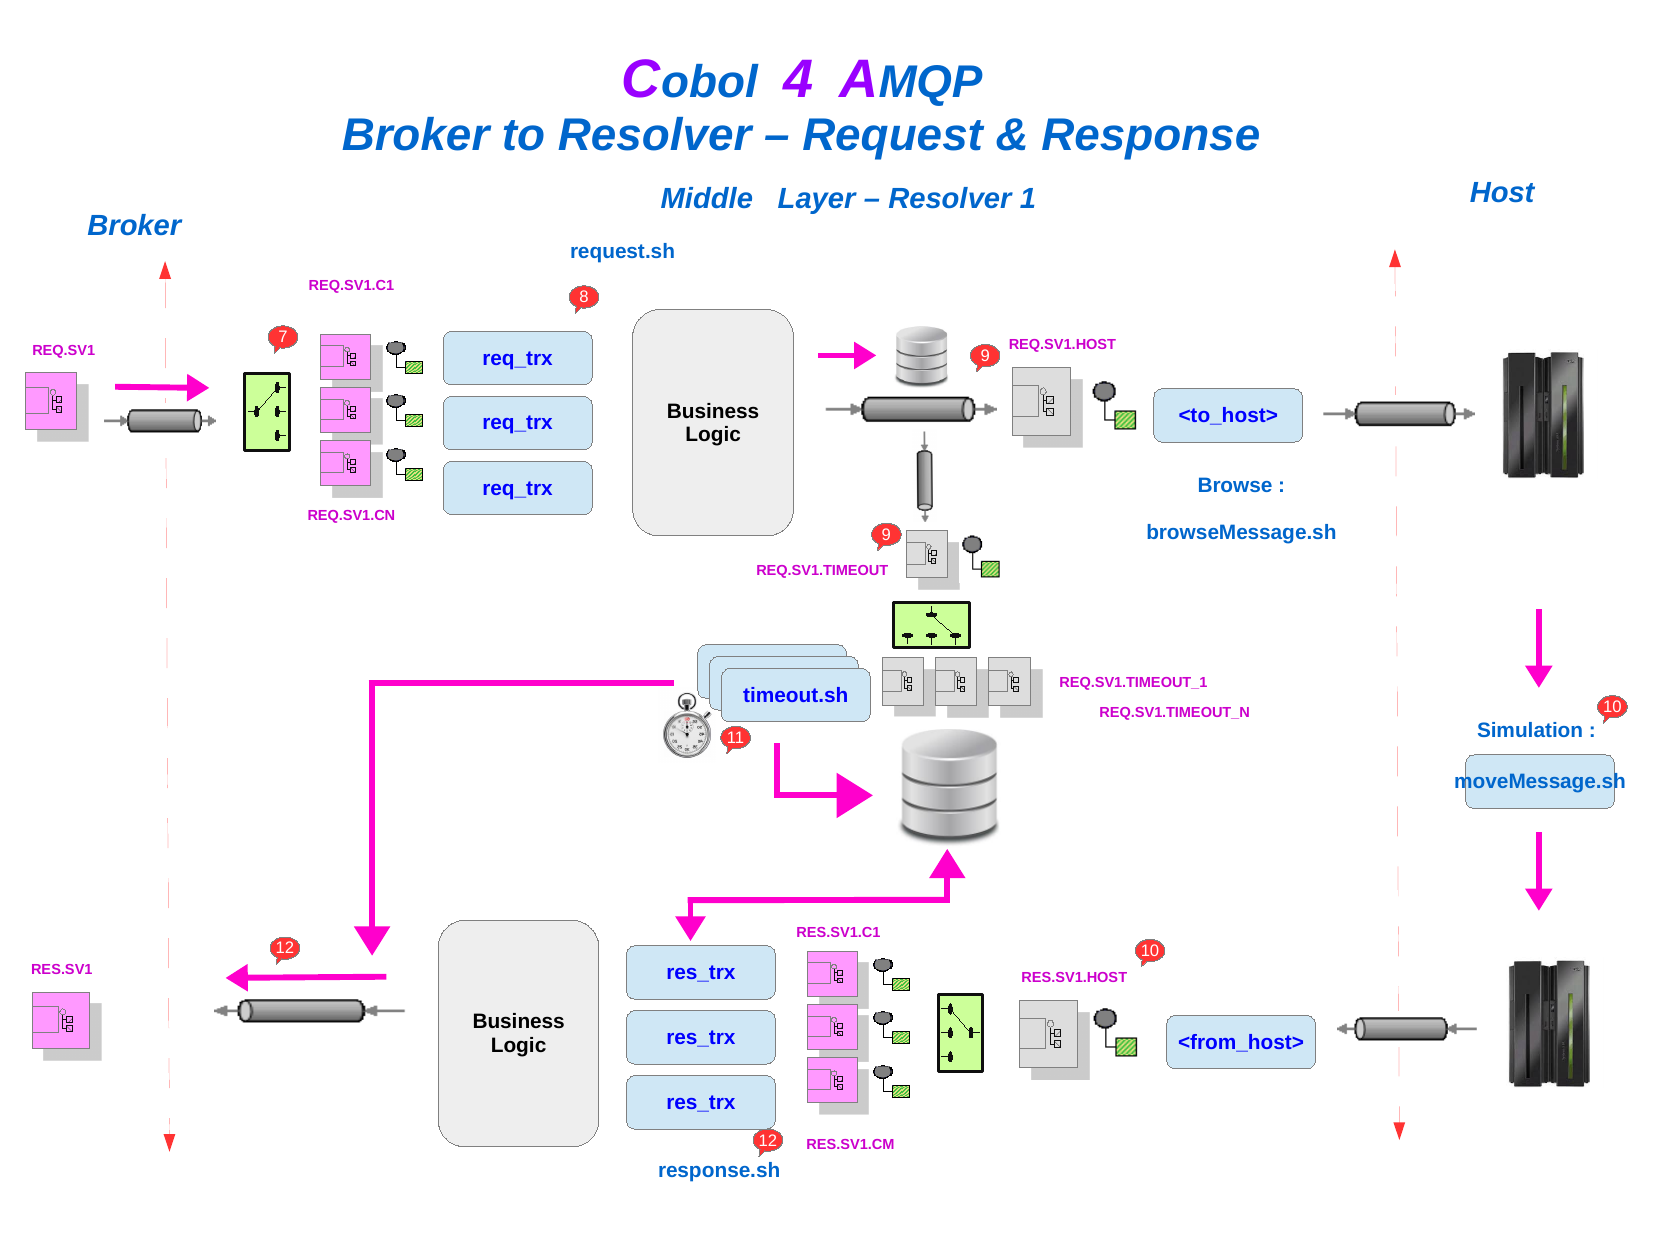

Cobol 4 AMQP
Broker to Resolver – Request & Response
Host
Middle Layer – Resolver 1
Broker
request.sh
REQ.SV1.C1
8
Business
Logic
7
REQ.SV1.HOST
req_trx
REQ.SV1
9
<to_host>
req_trx
req_trx
Browse :
browseMessage.sh
REQ.SV1.CN
9
REQ.SV1.TIMEOUT
timer
timer
timeout.sh
REQ.SV1.TIMEOUT_1
10
REQ.SV1.TIMEOUT_N
 Simulation :
11
moveMessage.sh
RES.SV1.C1
Business
Logic
12
10
res_trx
RES.SV1
RES.SV1.HOST
res_trx
<from_host>
res_trx
12
RES.SV1.CM
response.sh